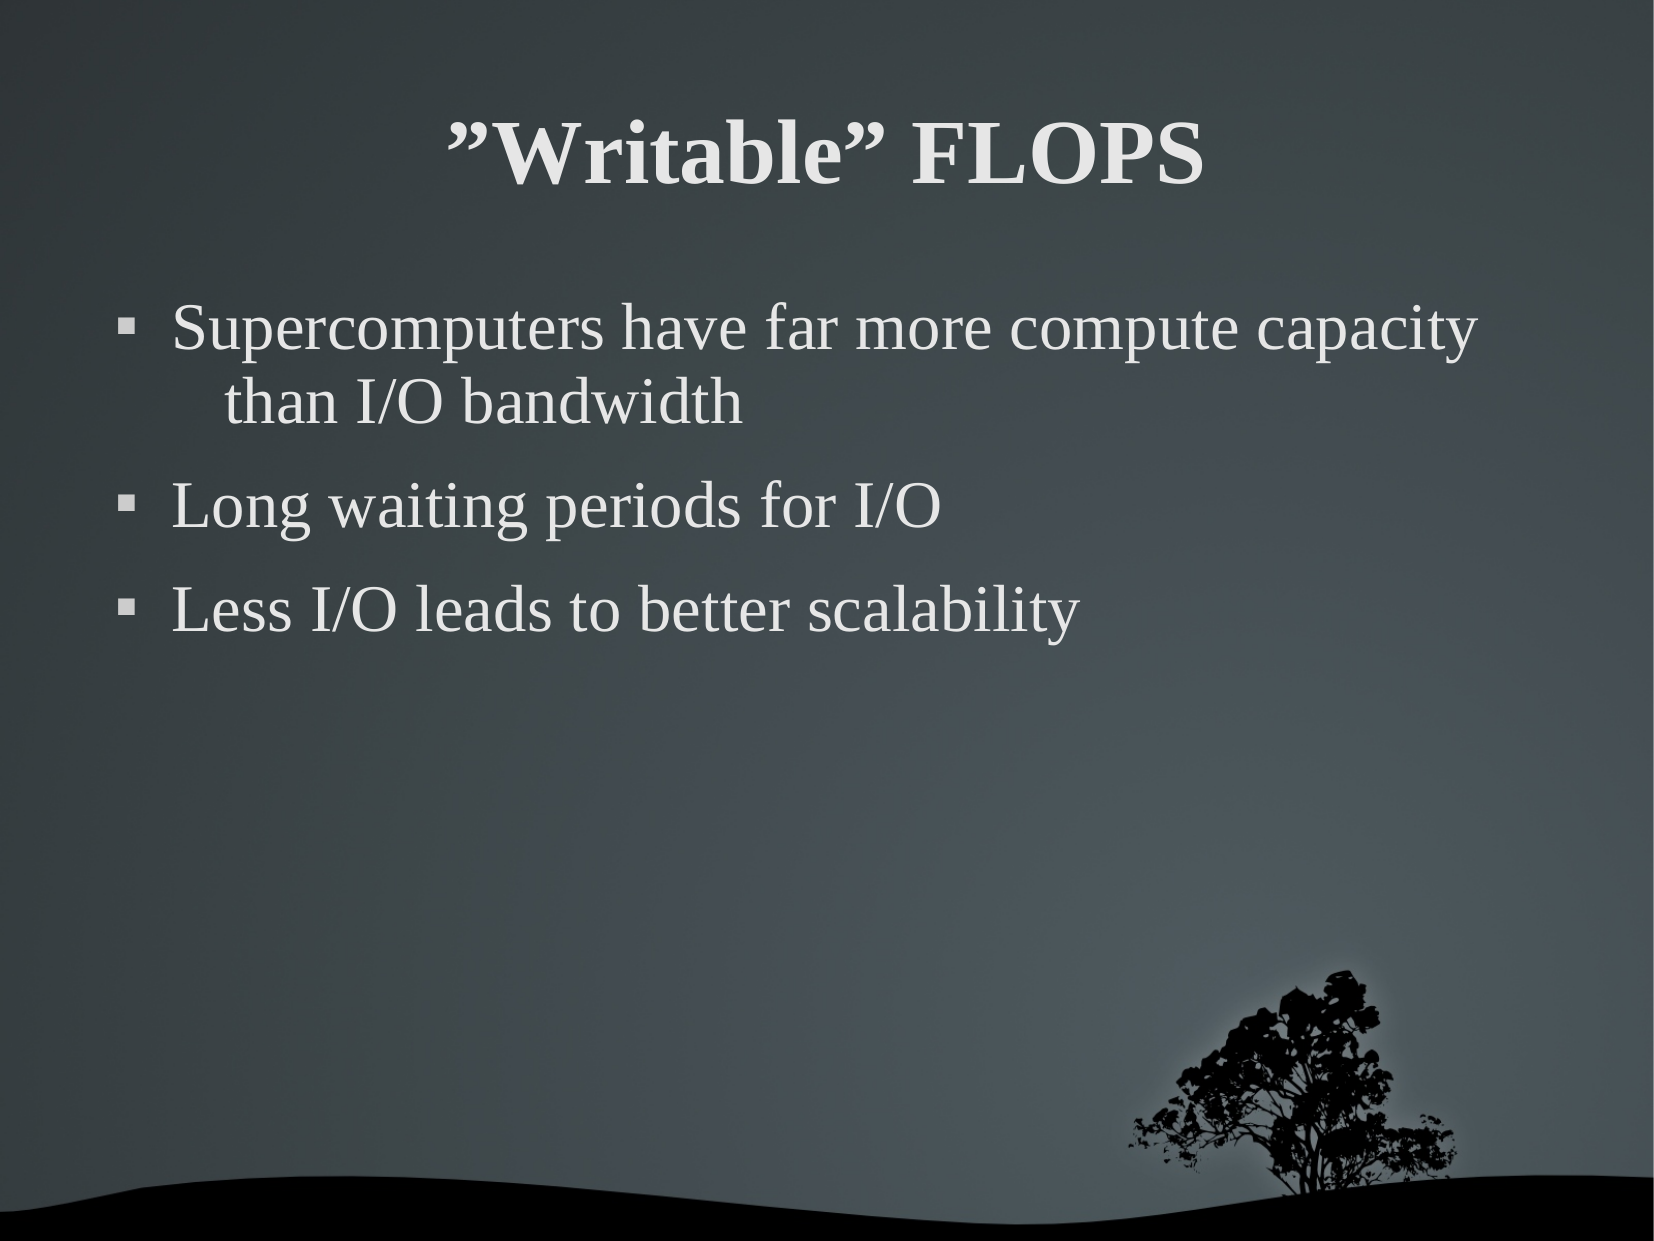

# ”Writable” FLOPS
Supercomputers have far more compute capacity than I/O bandwidth
Long waiting periods for I/O
Less I/O leads to better scalability